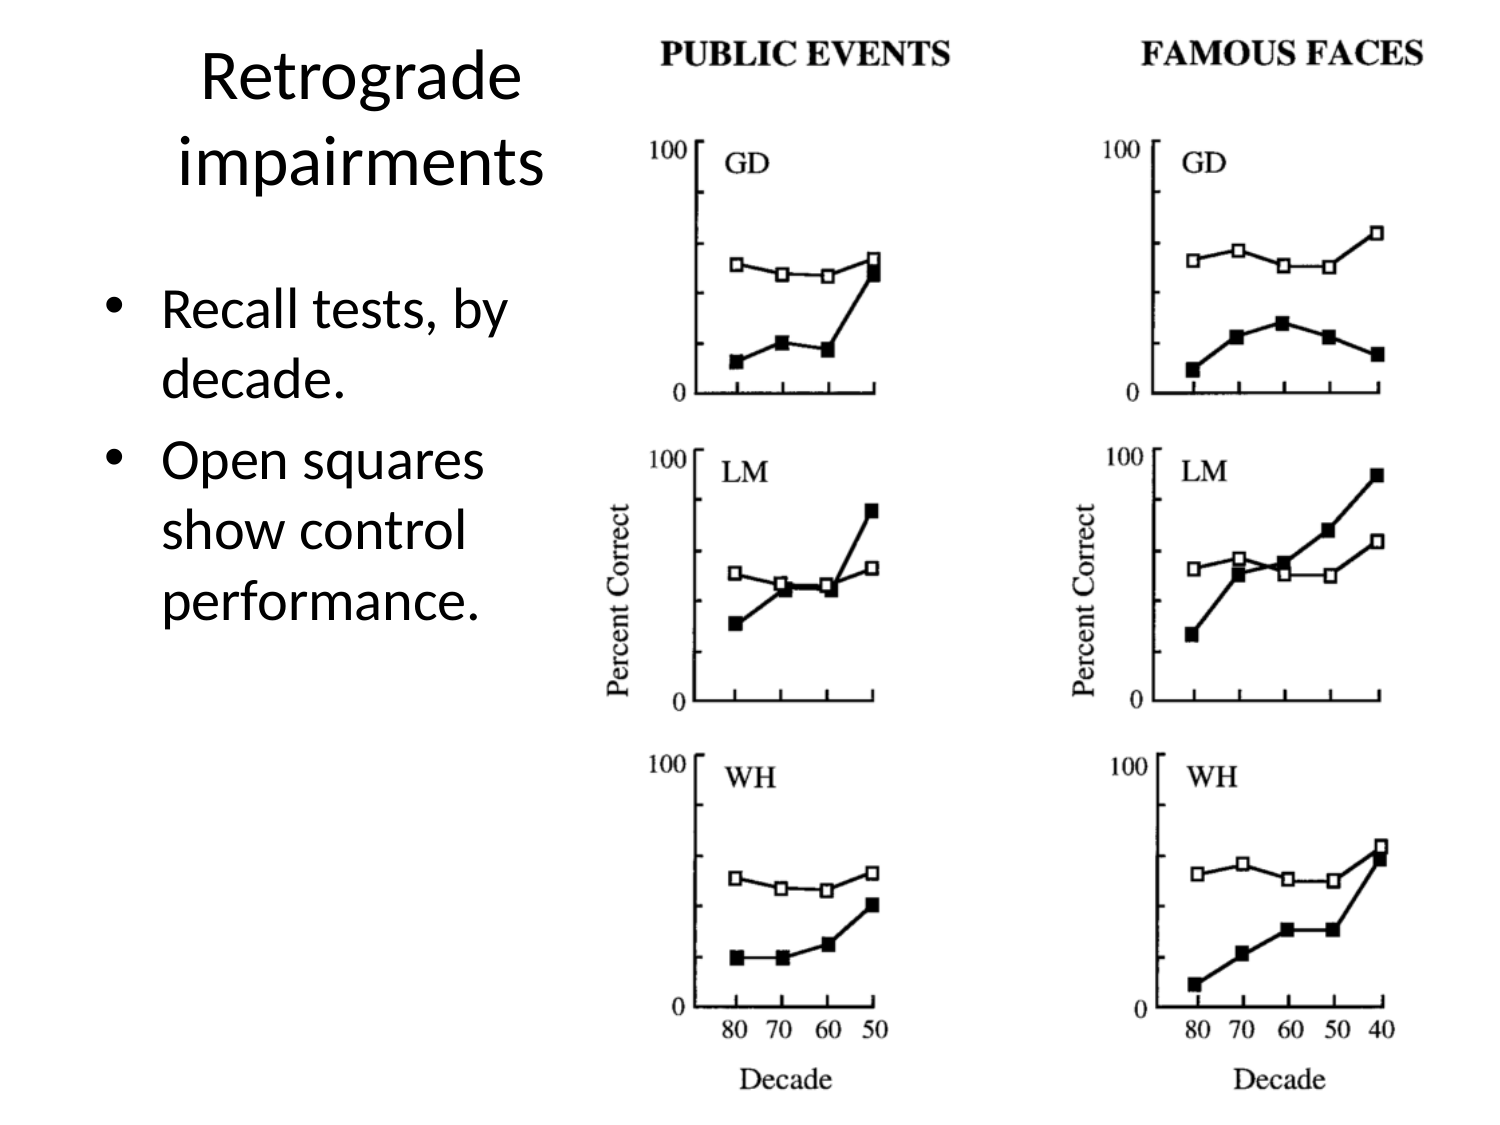

# Retrograde impairments
Recall tests, by decade.
Open squares show control performance.